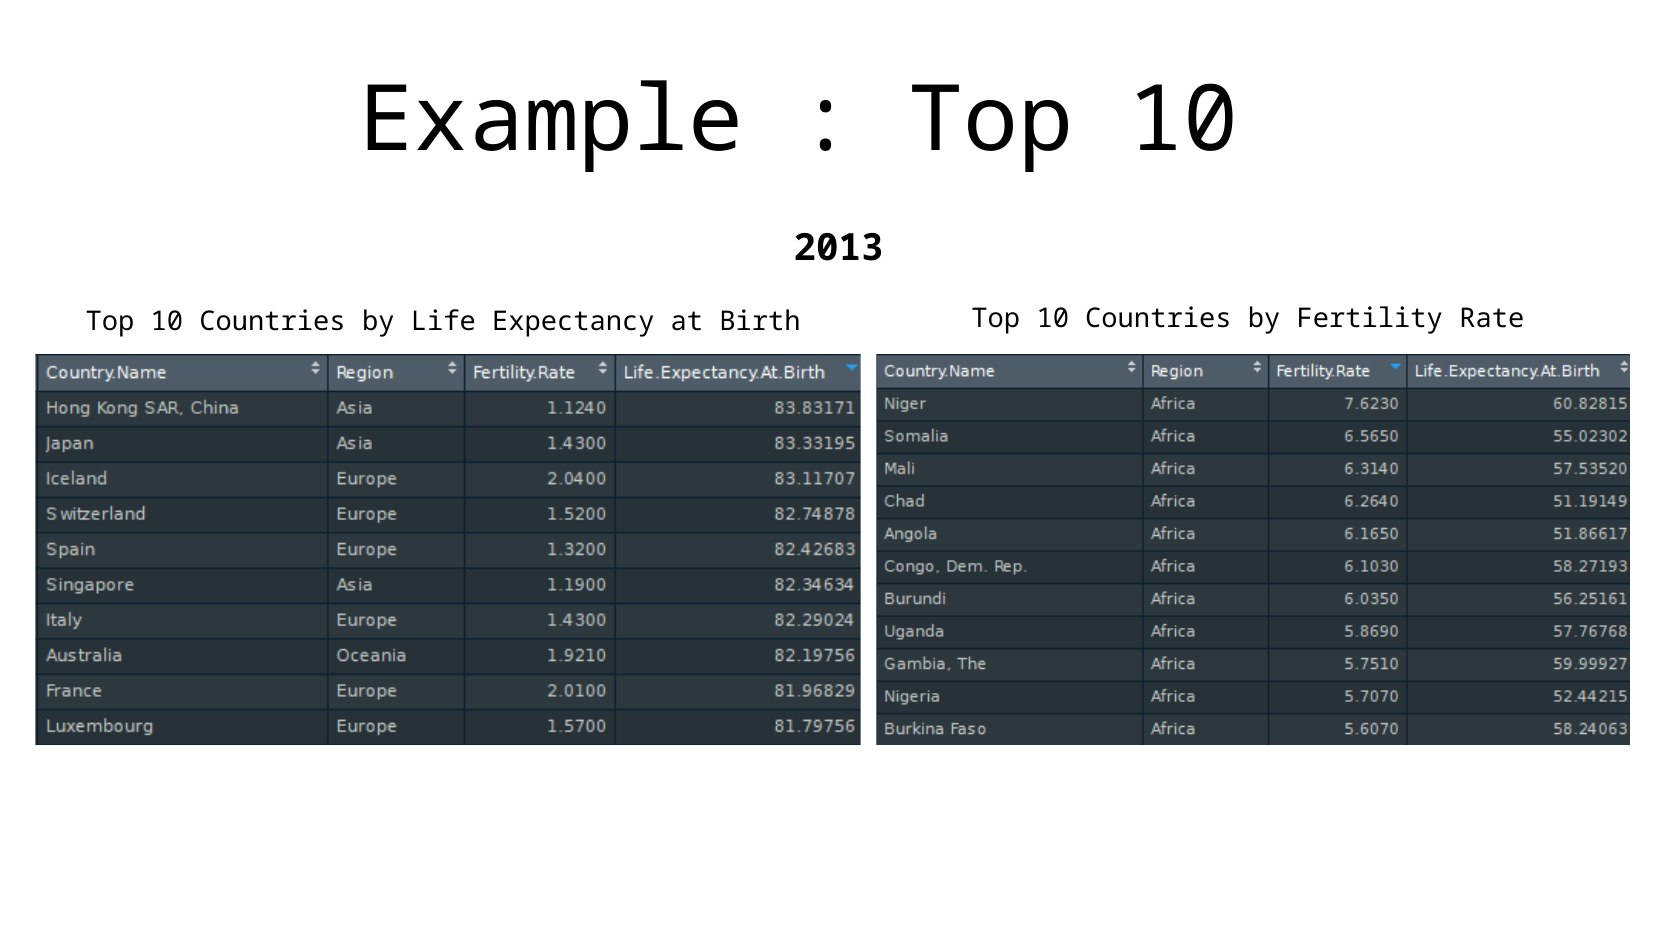

# Example : Top 10
2013
Top 10 Countries by Fertility Rate
Top 10 Countries by Life Expectancy at Birth